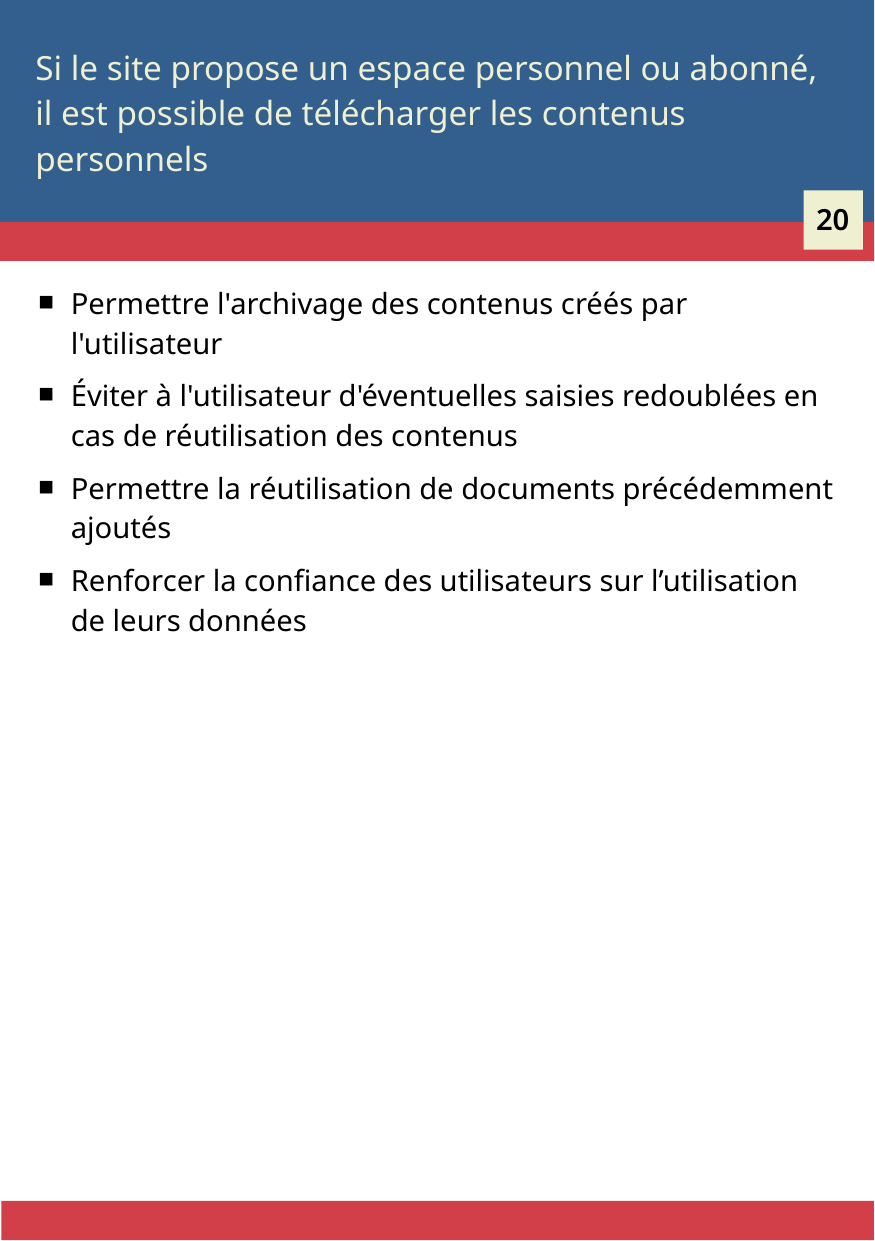

# Si le site propose un espace personnel ou abonné, il est possible de télécharger les contenus personnels
20
Permettre l'archivage des contenus créés par l'utilisateur
Éviter à l'utilisateur d'éventuelles saisies redoublées en cas de réutilisation des contenus
Permettre la réutilisation de documents précédemment ajoutés
Renforcer la confiance des utilisateurs sur l’utilisation de leurs données